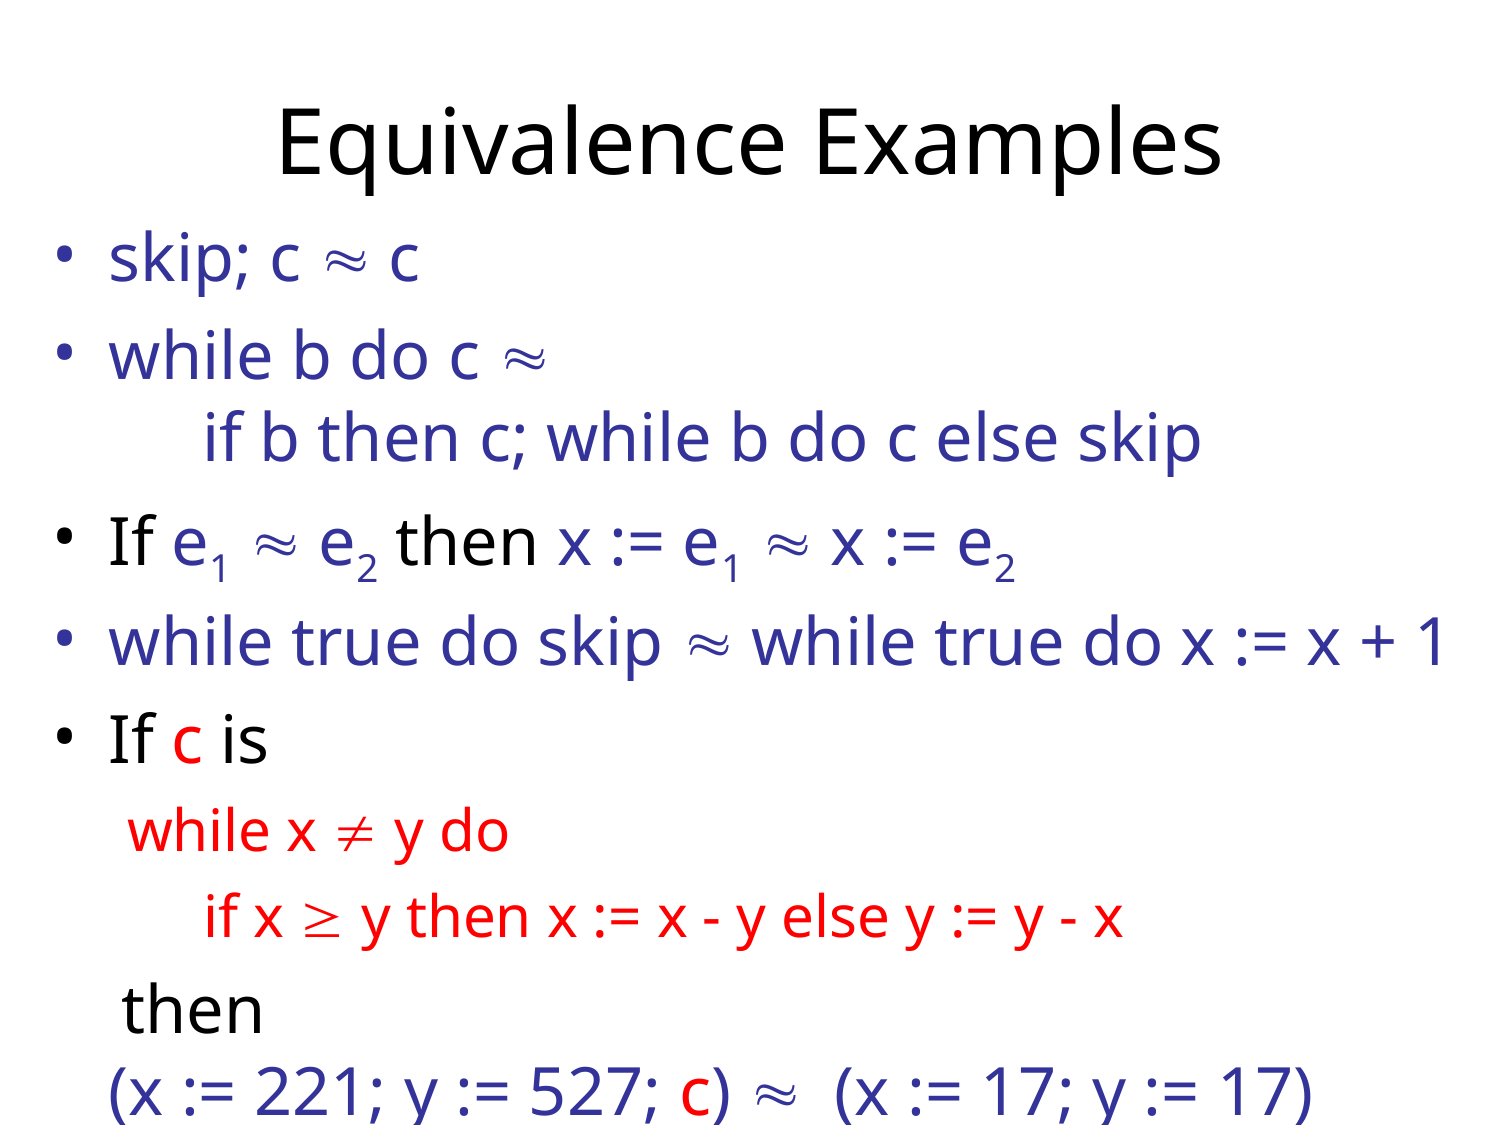

# Equivalence Examples
skip; c  c
while b do c  							if b then c; while b do c else skip
If e1  e2 then x := e1  x := e2
while true do skip  while true do x := x + 1
If c is
while x  y do
 if x  y then x := x - y else y := y - x
 then 								 (x := 221; y := 527; c) (x := 17; y := 17)